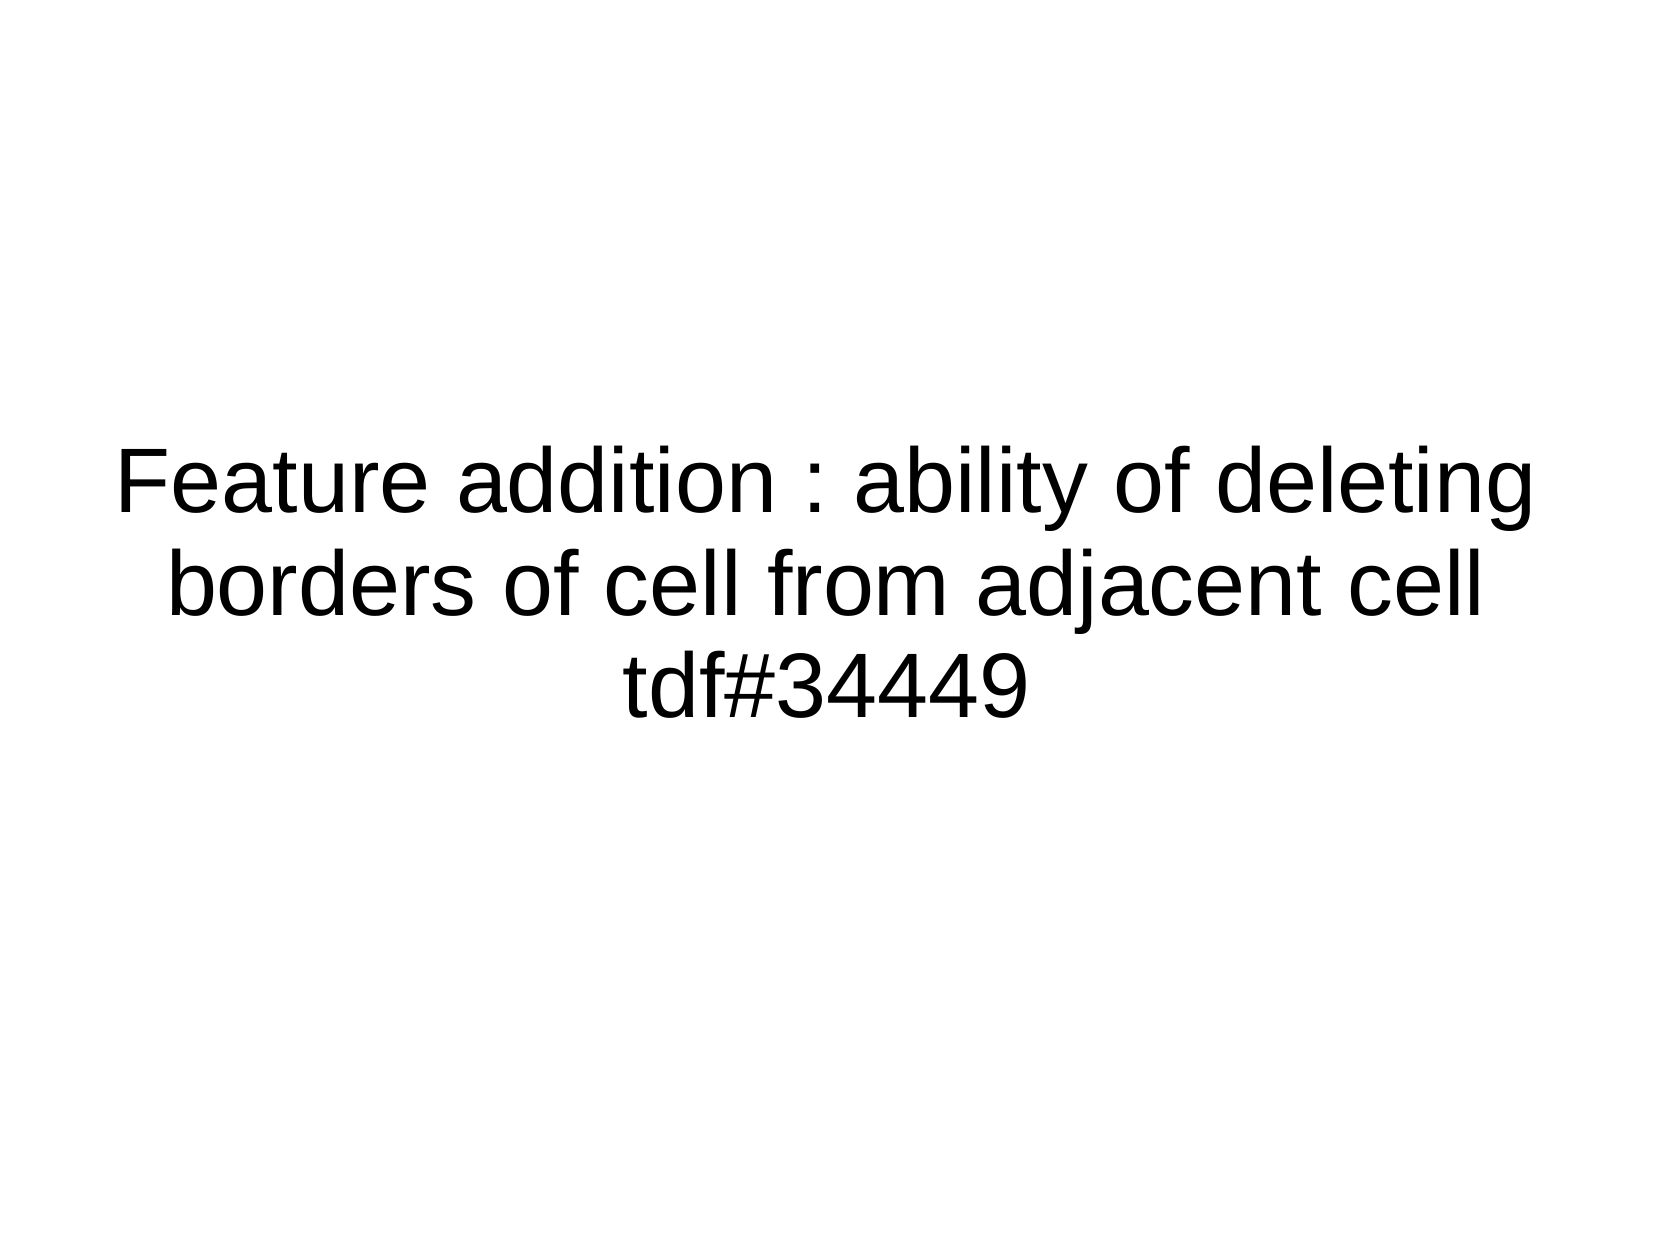

# Feature addition : ability of deleting borders of cell from adjacent cell tdf#34449